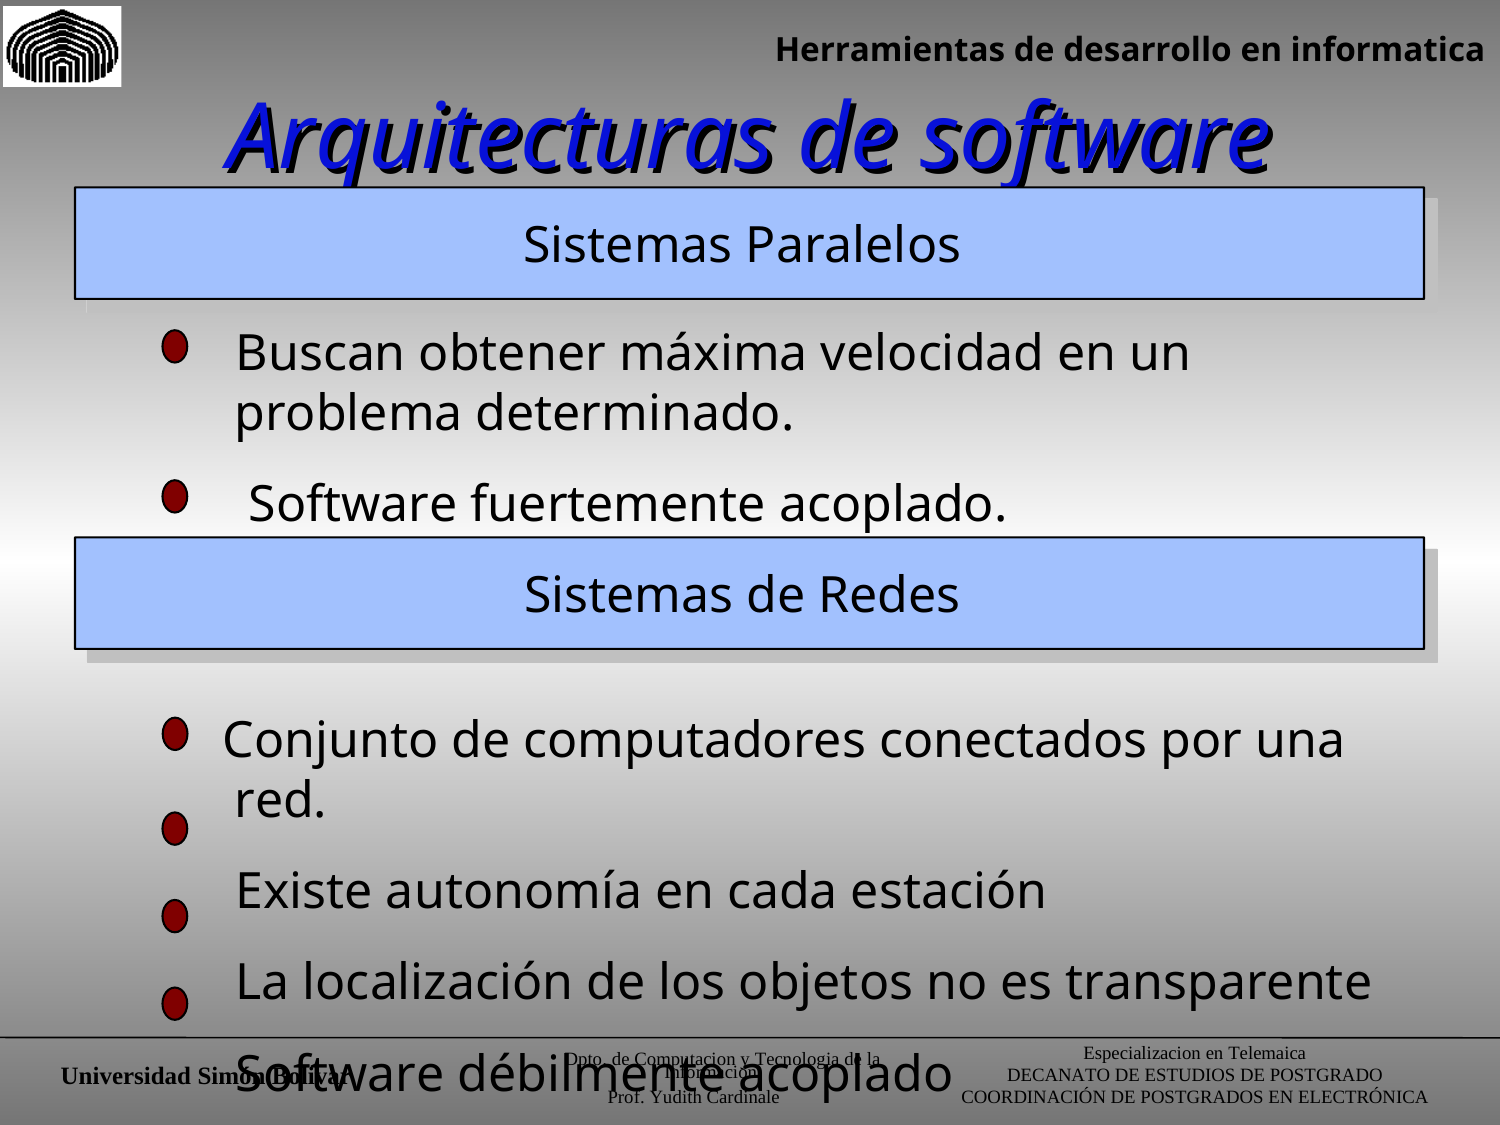

Arquitecturas de software
Sistemas Paralelos
 Buscan obtener máxima velocidad en un problema determinado.
 Software fuertemente acoplado.
 Conjunto de computadores conectados por una red.
 Existe autonomía en cada estación
 La localización de los objetos no es transparente
 Software débilmente acoplado
Sistemas de Redes